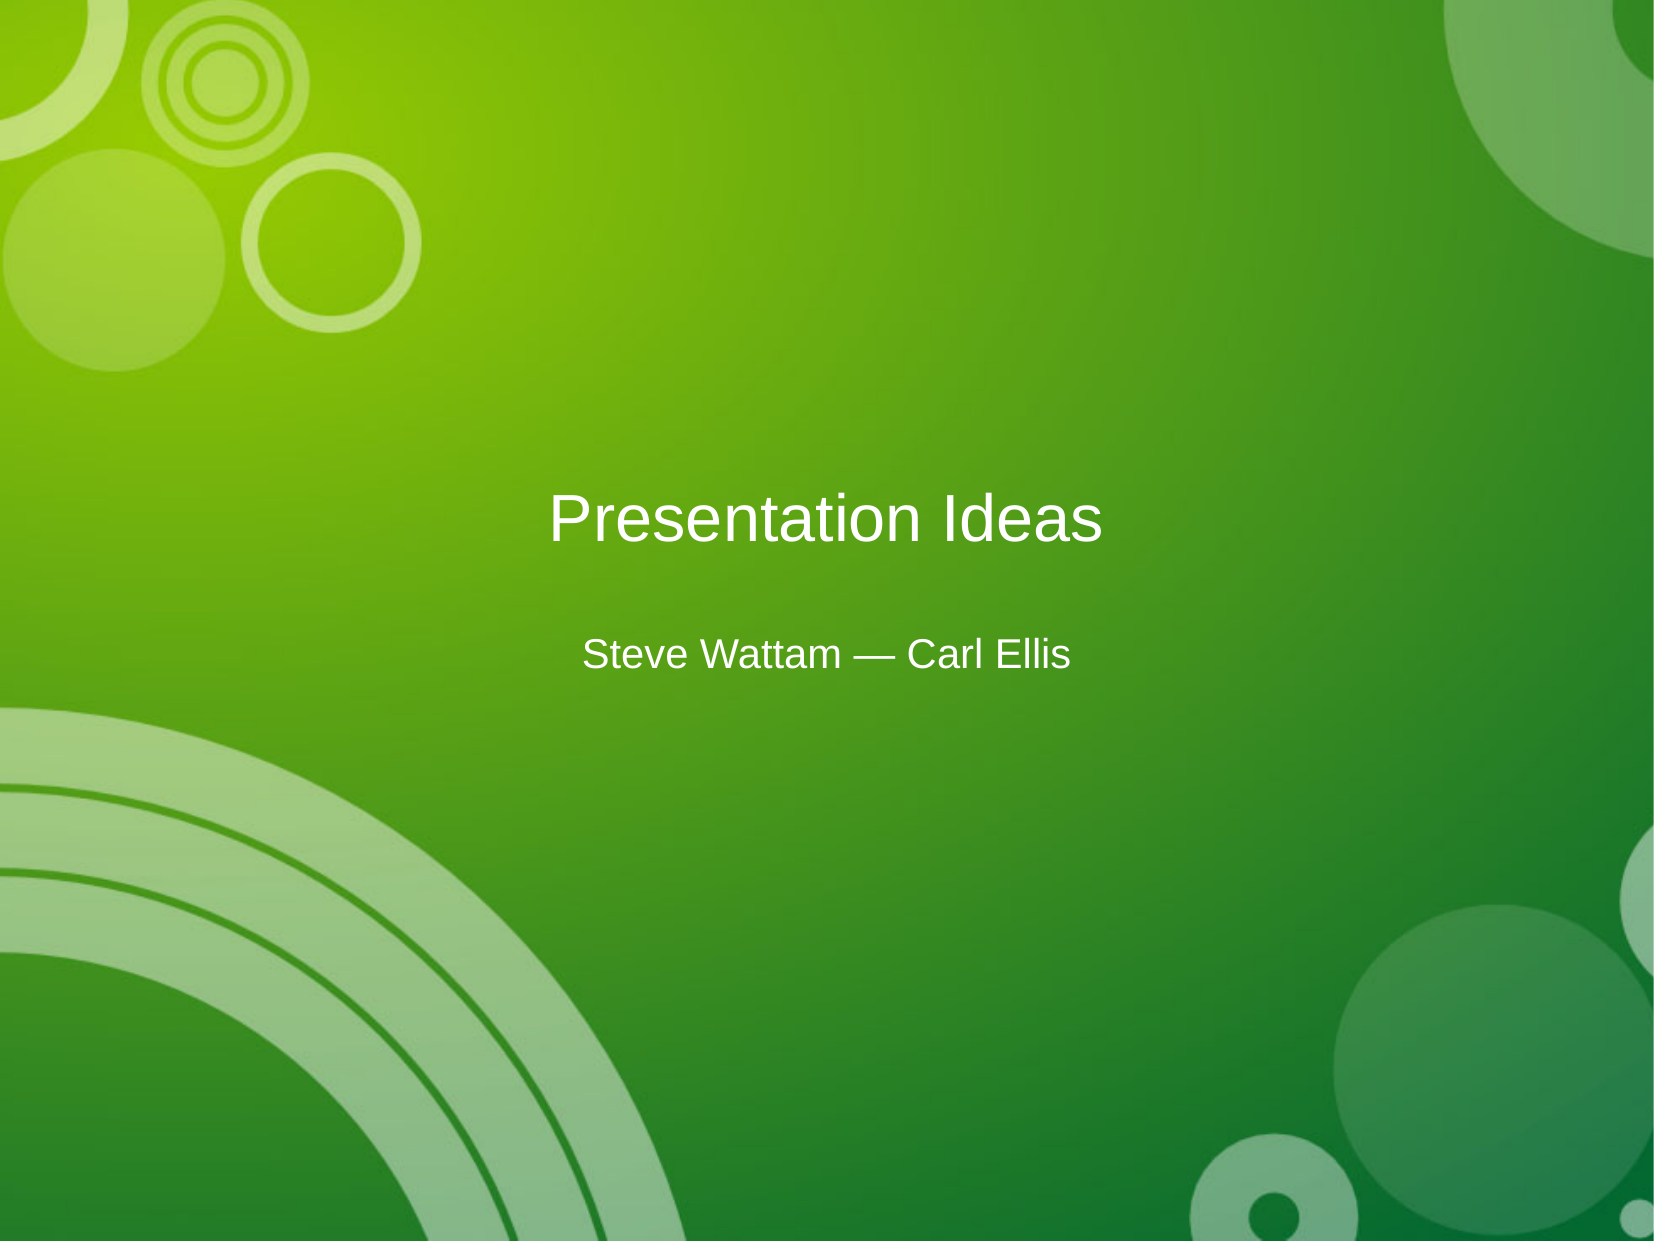

# Presentation Ideas
Steve Wattam ― Carl Ellis